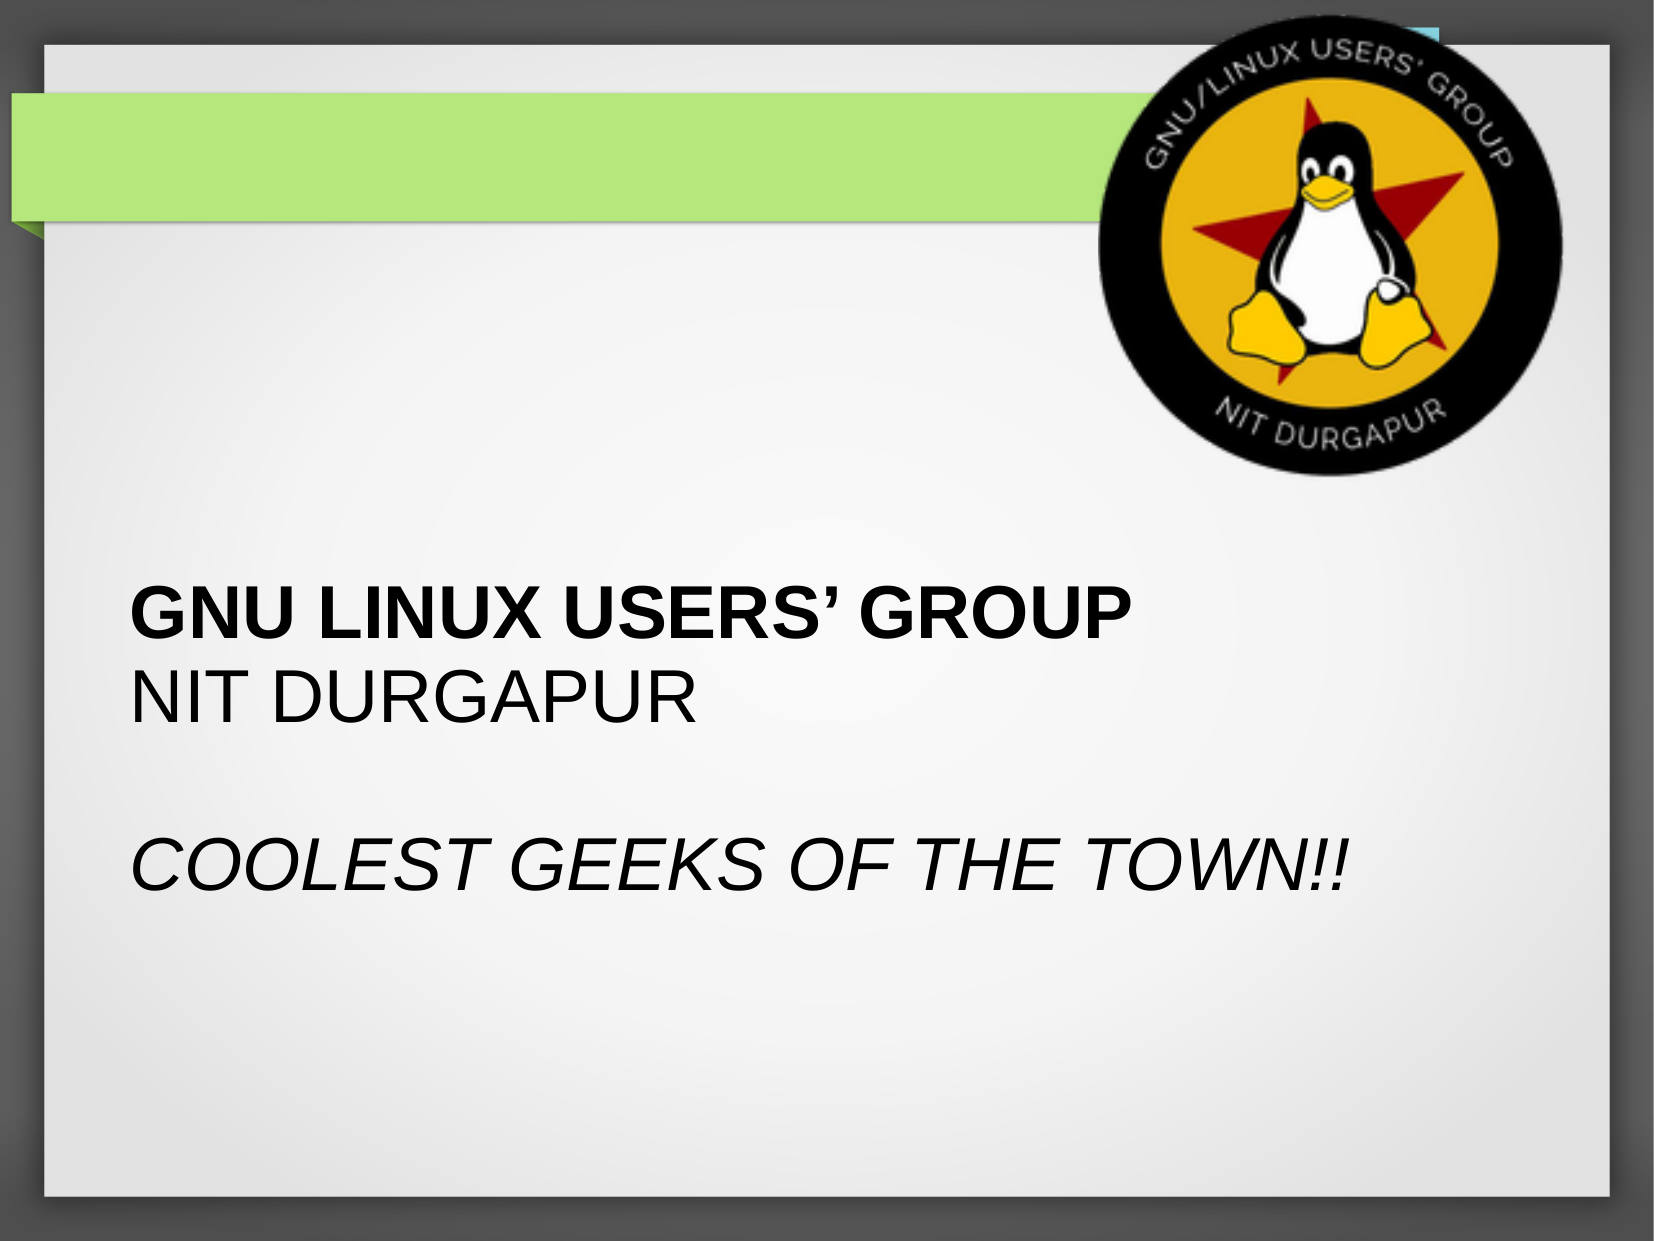

# GNU LINUX USERS’ GROUP NIT DURGAPUR COOLEST GEEKS OF THE TOWN!!